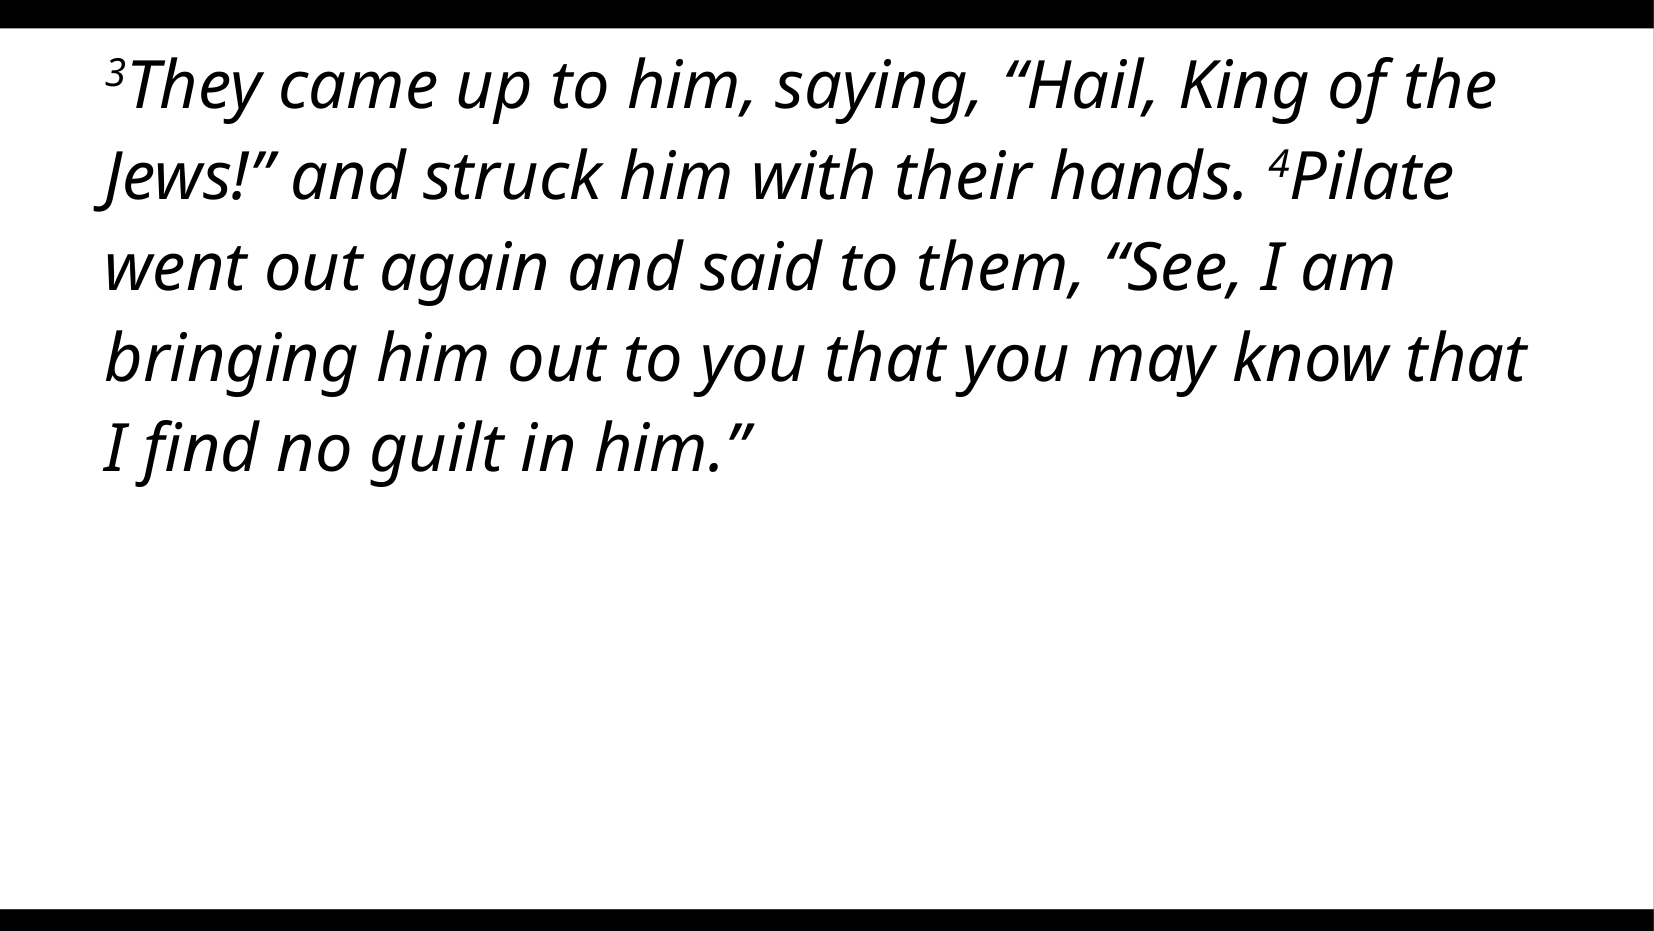

3They came up to him, saying, “Hail, King of the Jews!” and struck him with their hands. 4Pilate went out again and said to them, “See, I am bringing him out to you that you may know that I find no guilt in him.”